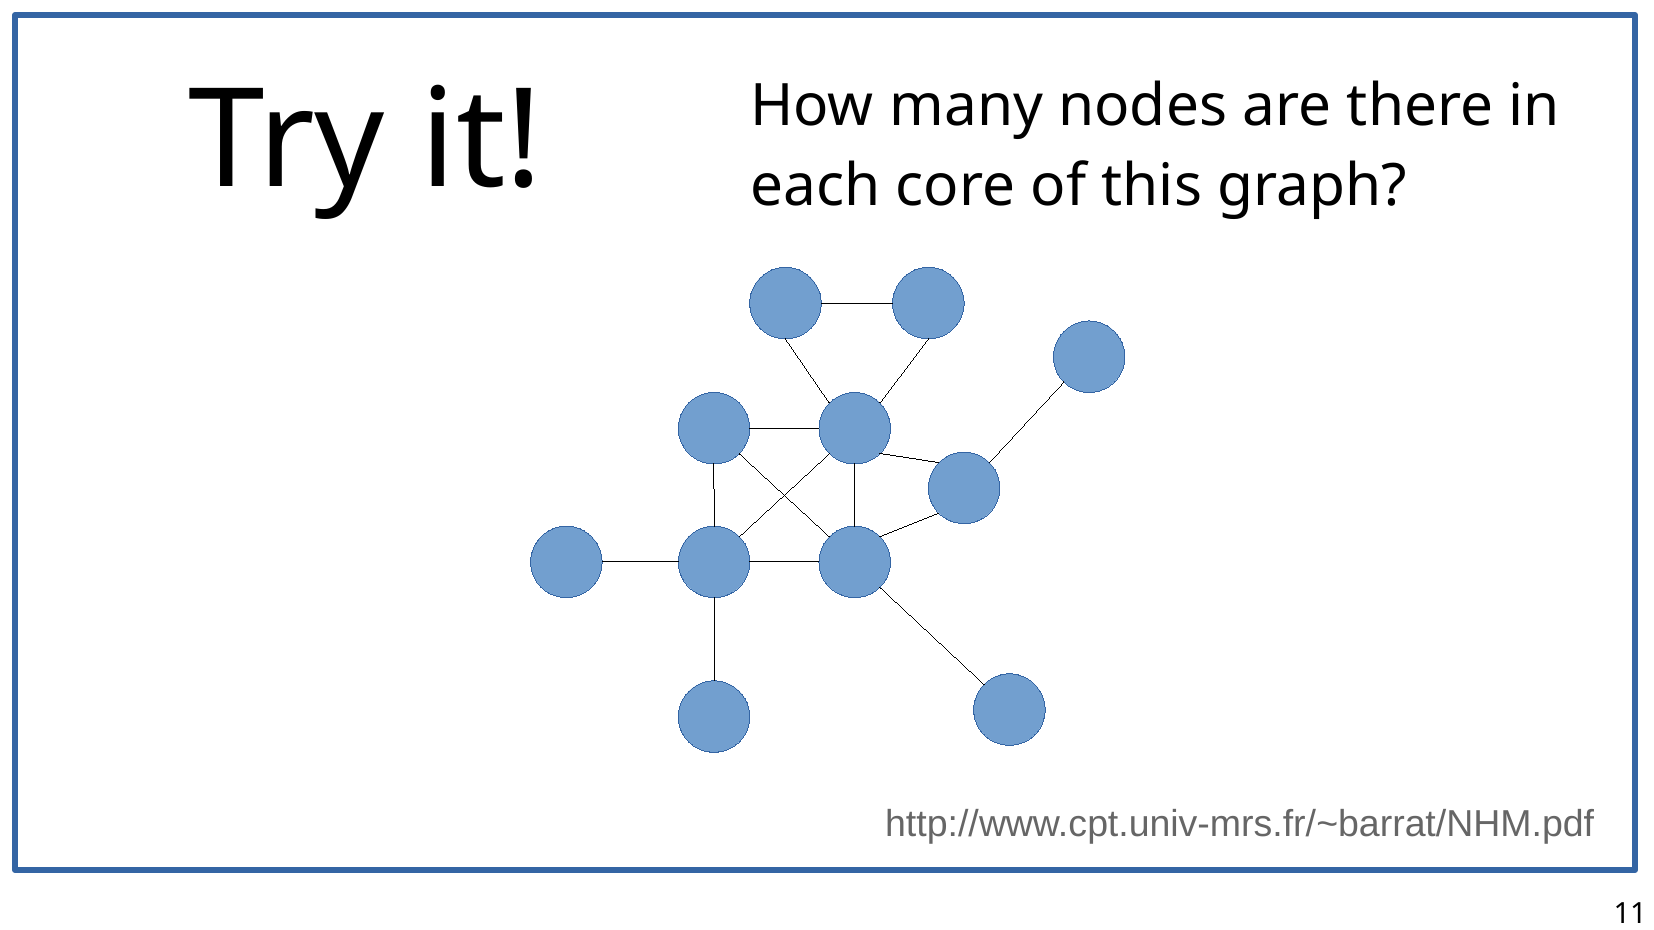

# Try it!
How many nodes are there in each core of this graph?
http://www.cpt.univ-mrs.fr/~barrat/NHM.pdf
11